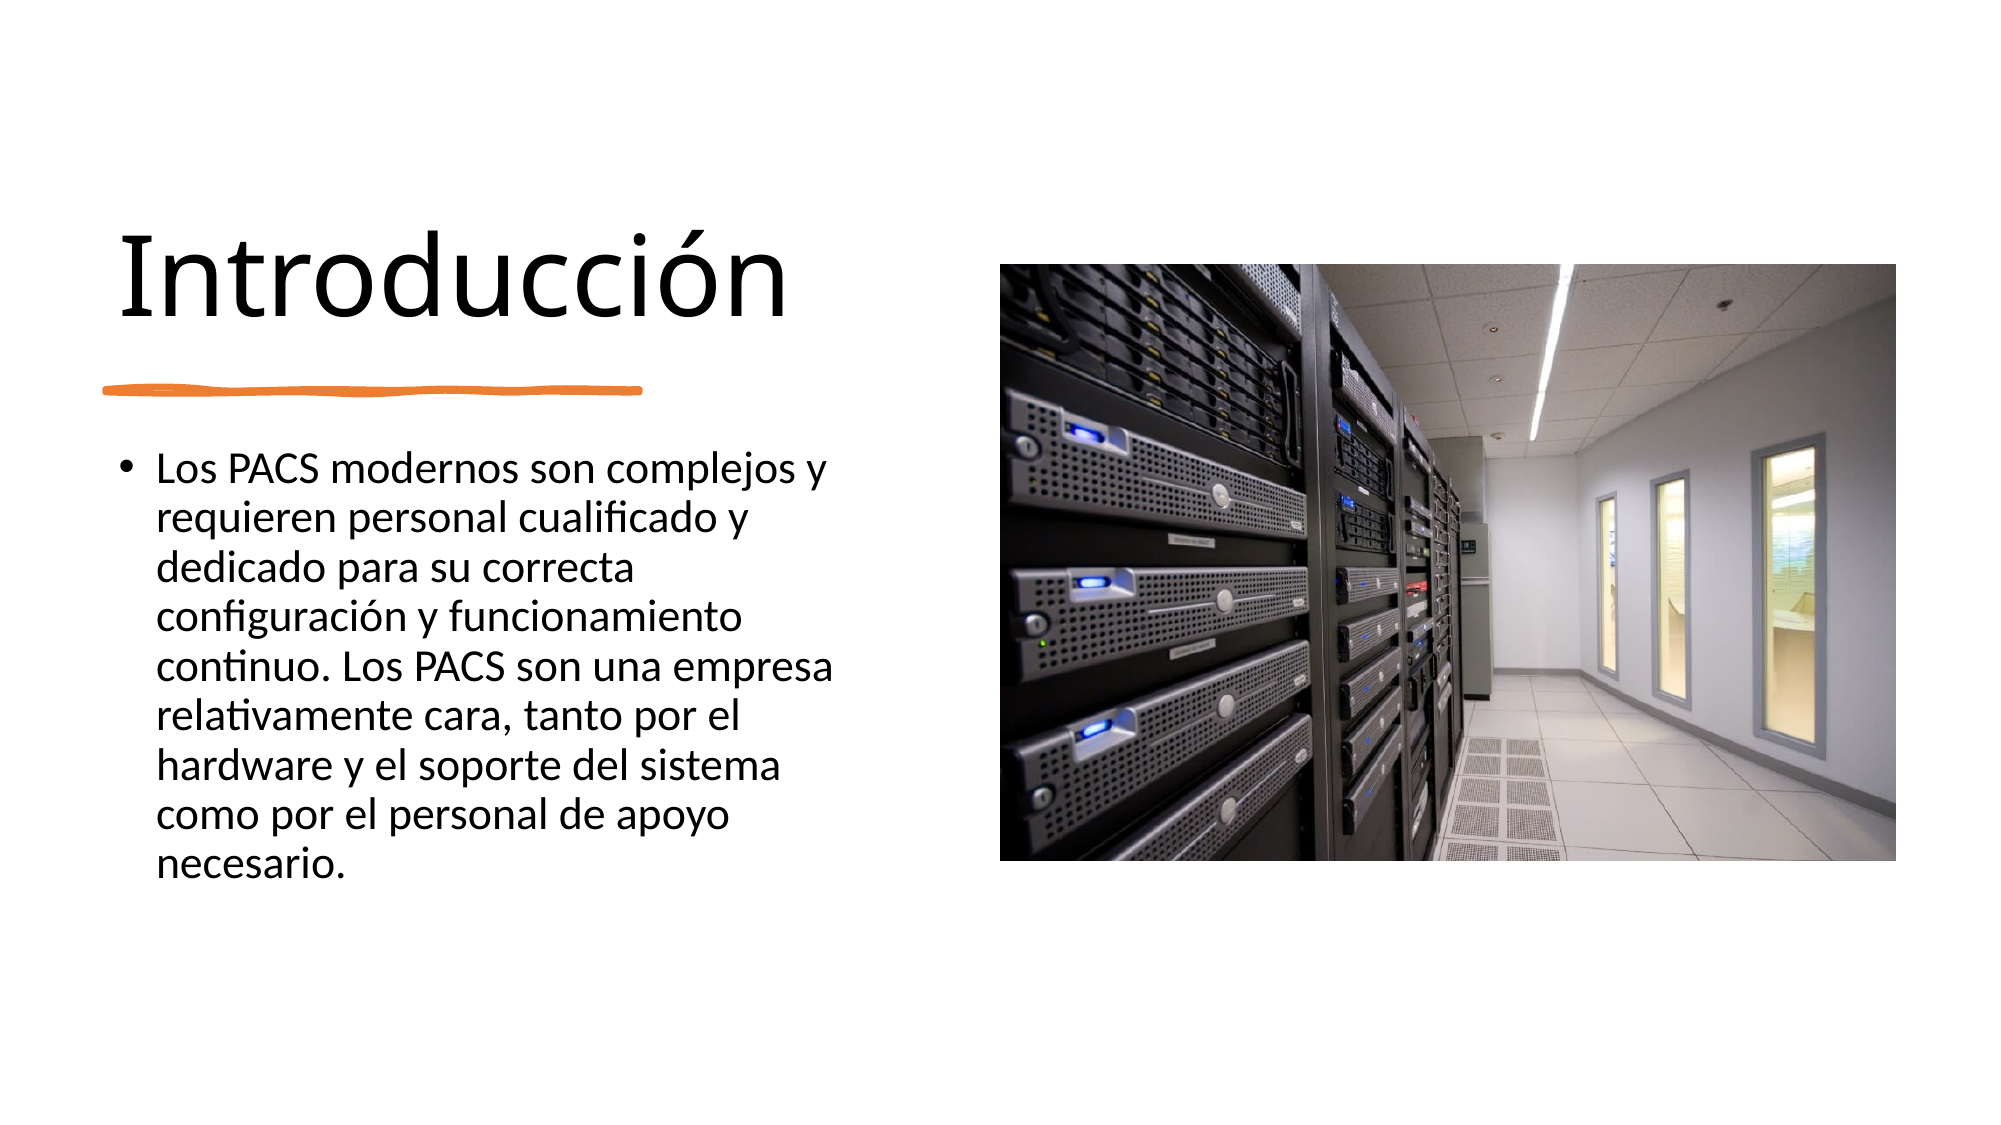

# Introducción
Los PACS modernos son complejos y requieren personal cualificado y dedicado para su correcta configuración y funcionamiento continuo. Los PACS son una empresa relativamente cara, tanto por el hardware y el soporte del sistema como por el personal de apoyo necesario.